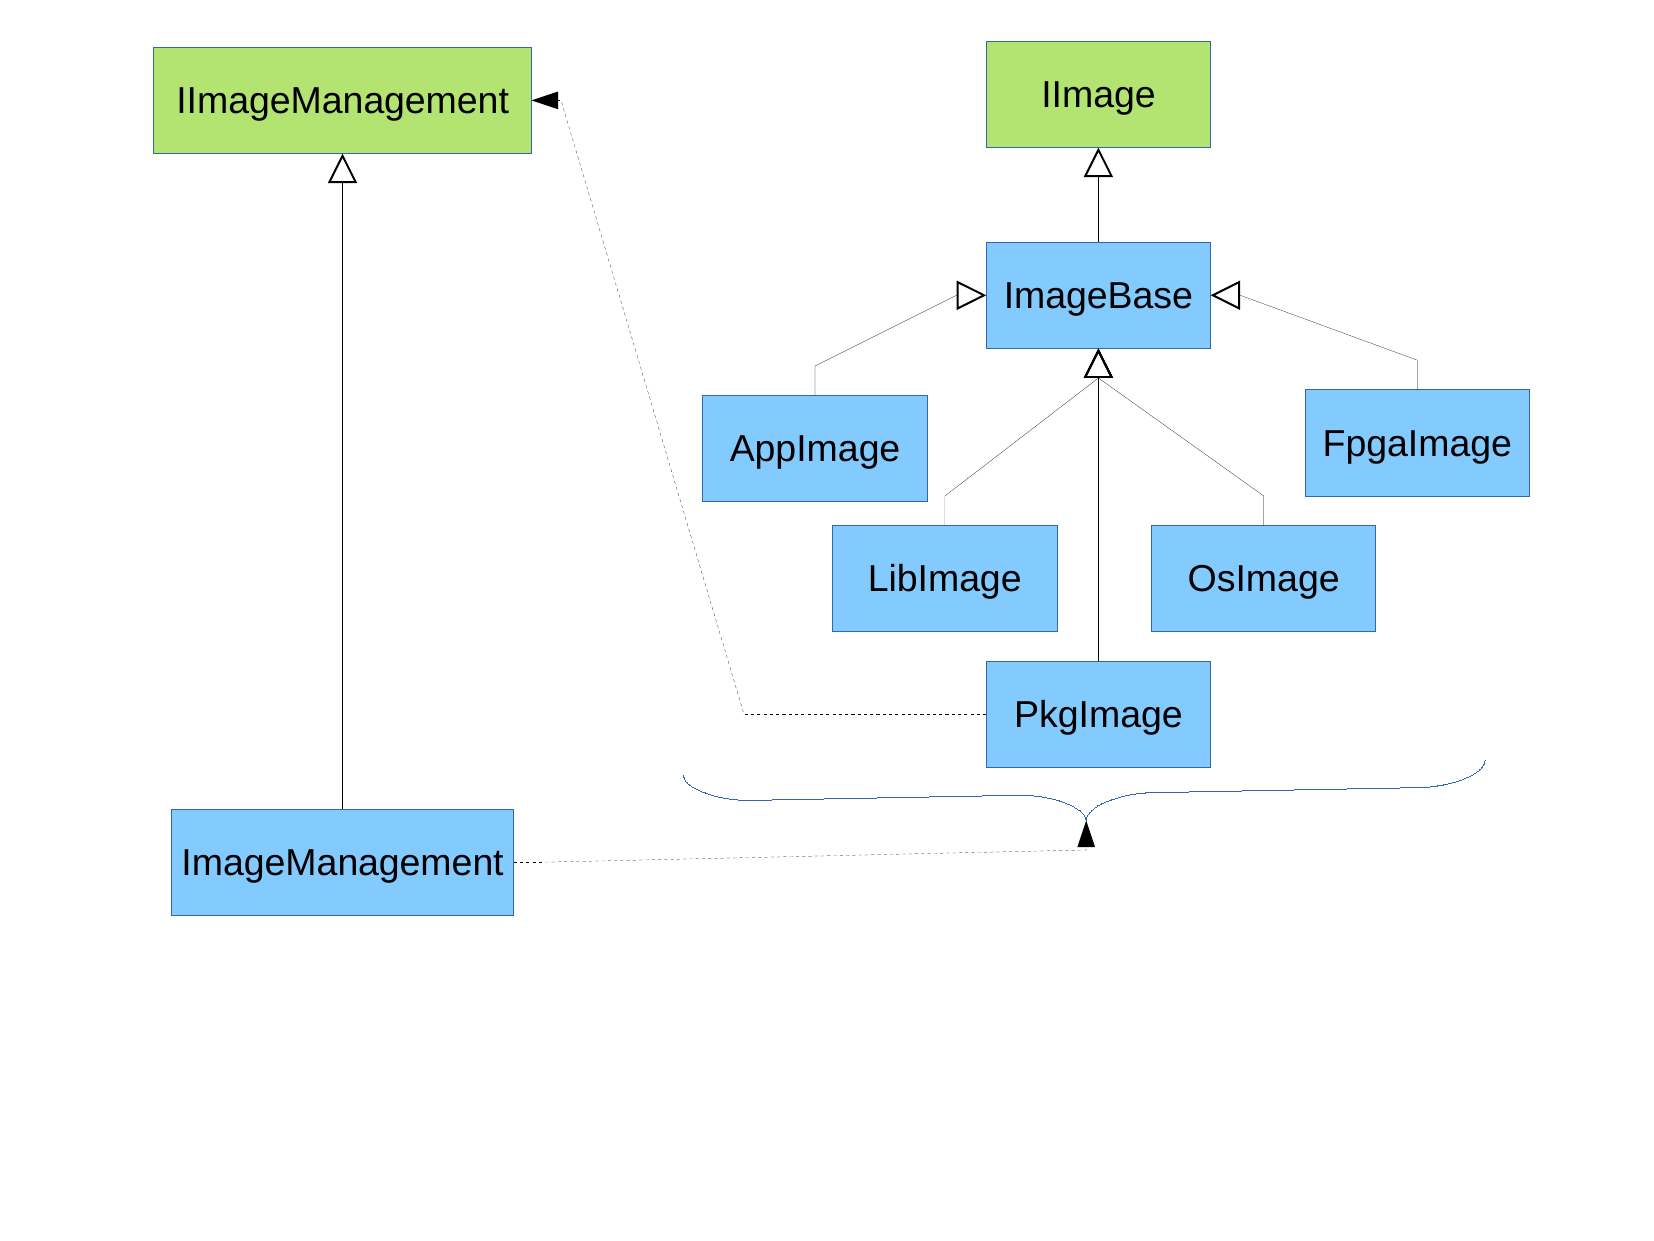

IImage
IImageManagement
ImageBase
FpgaImage
AppImage
LibImage
OsImage
PkgImage
ImageManagement